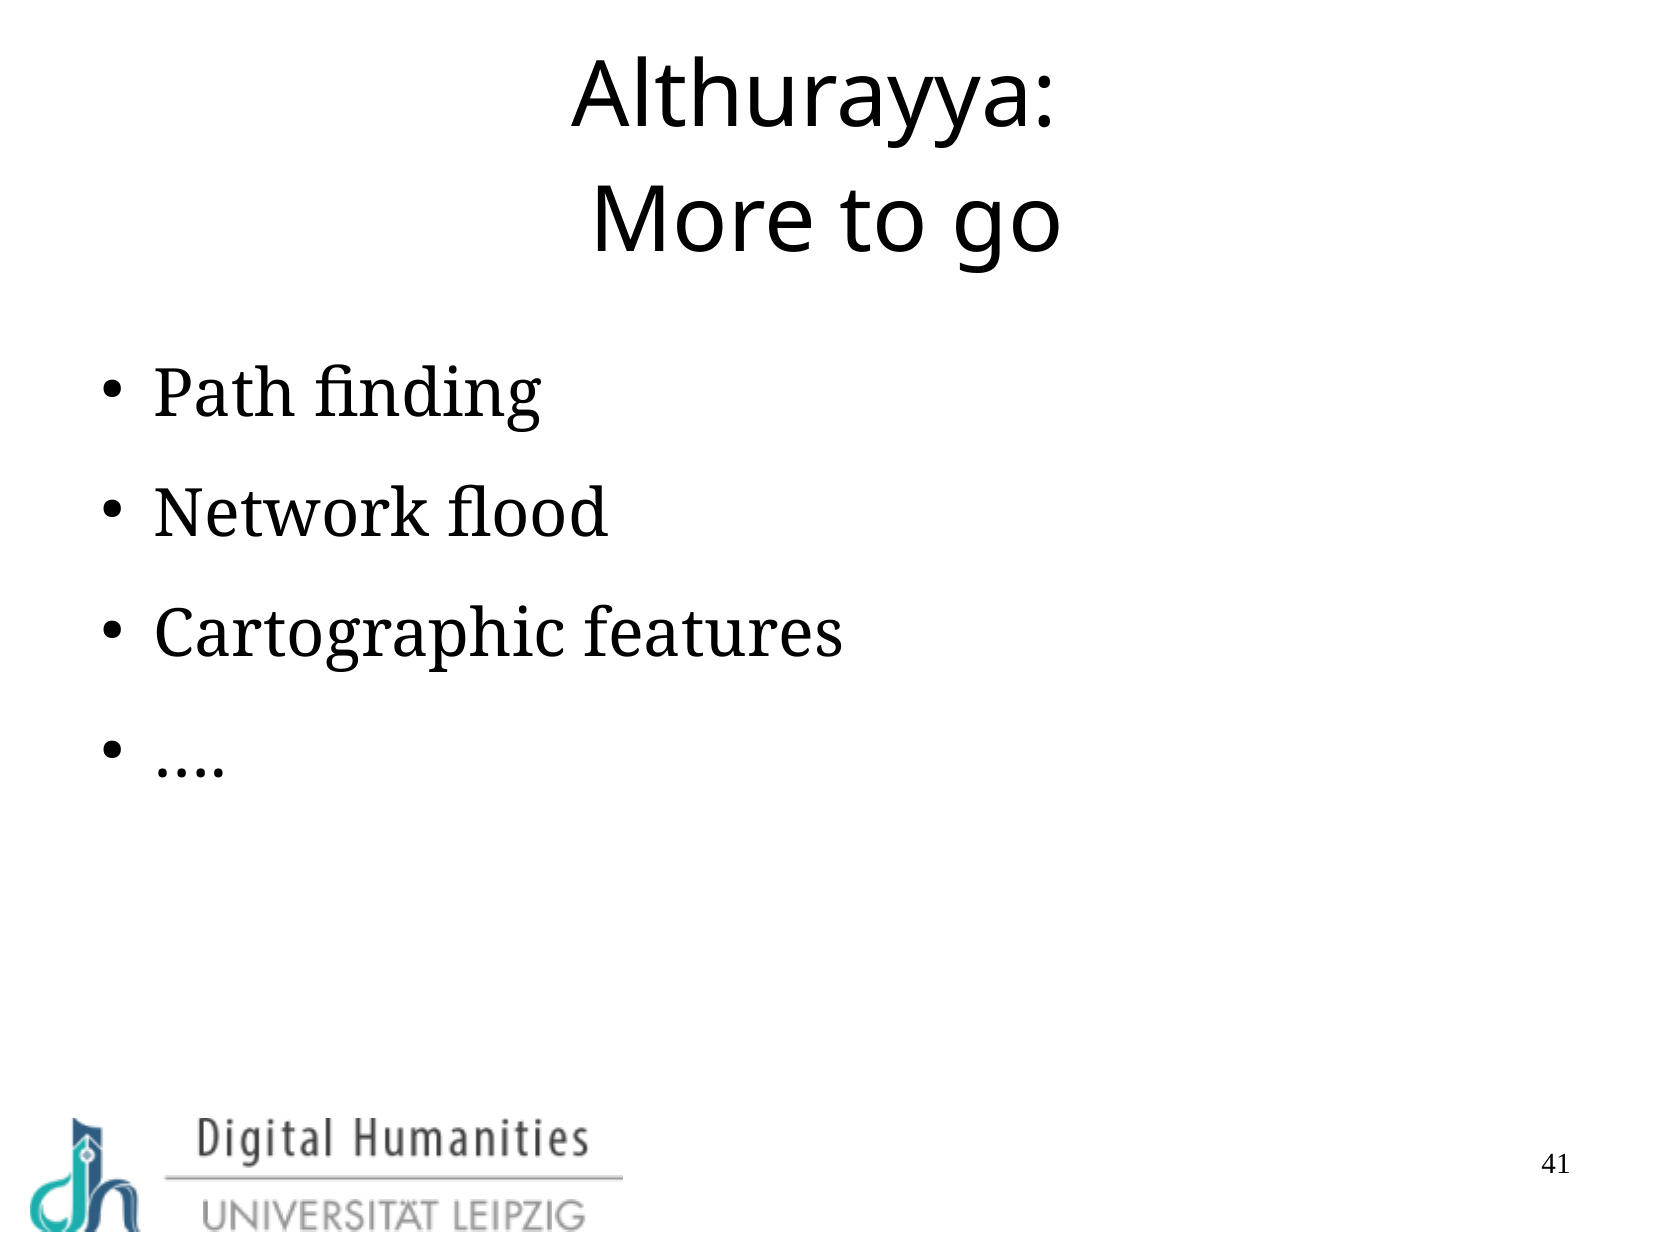

# Althurayya: More to go
Path finding
Network flood
Cartographic features
….
41